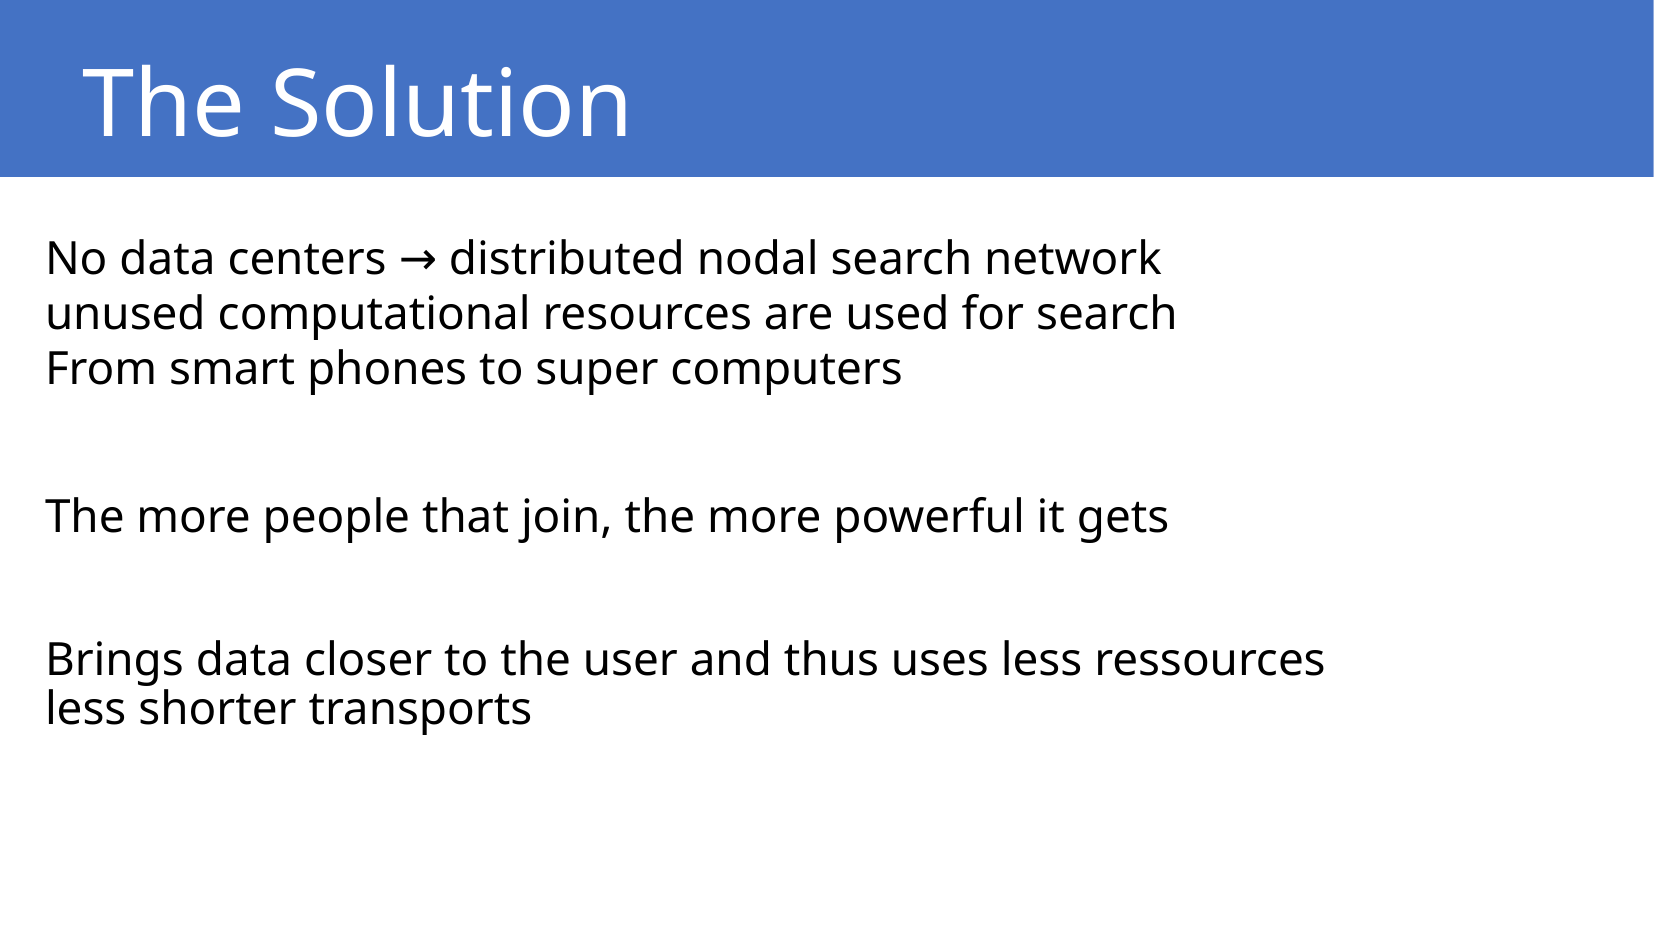

The Solution
# No data centers → distributed nodal search network unused computational resources are used for search From smart phones to super computers
The more people that join, the more powerful it gets
Brings data closer to the user and thus uses less ressources
less shorter transports